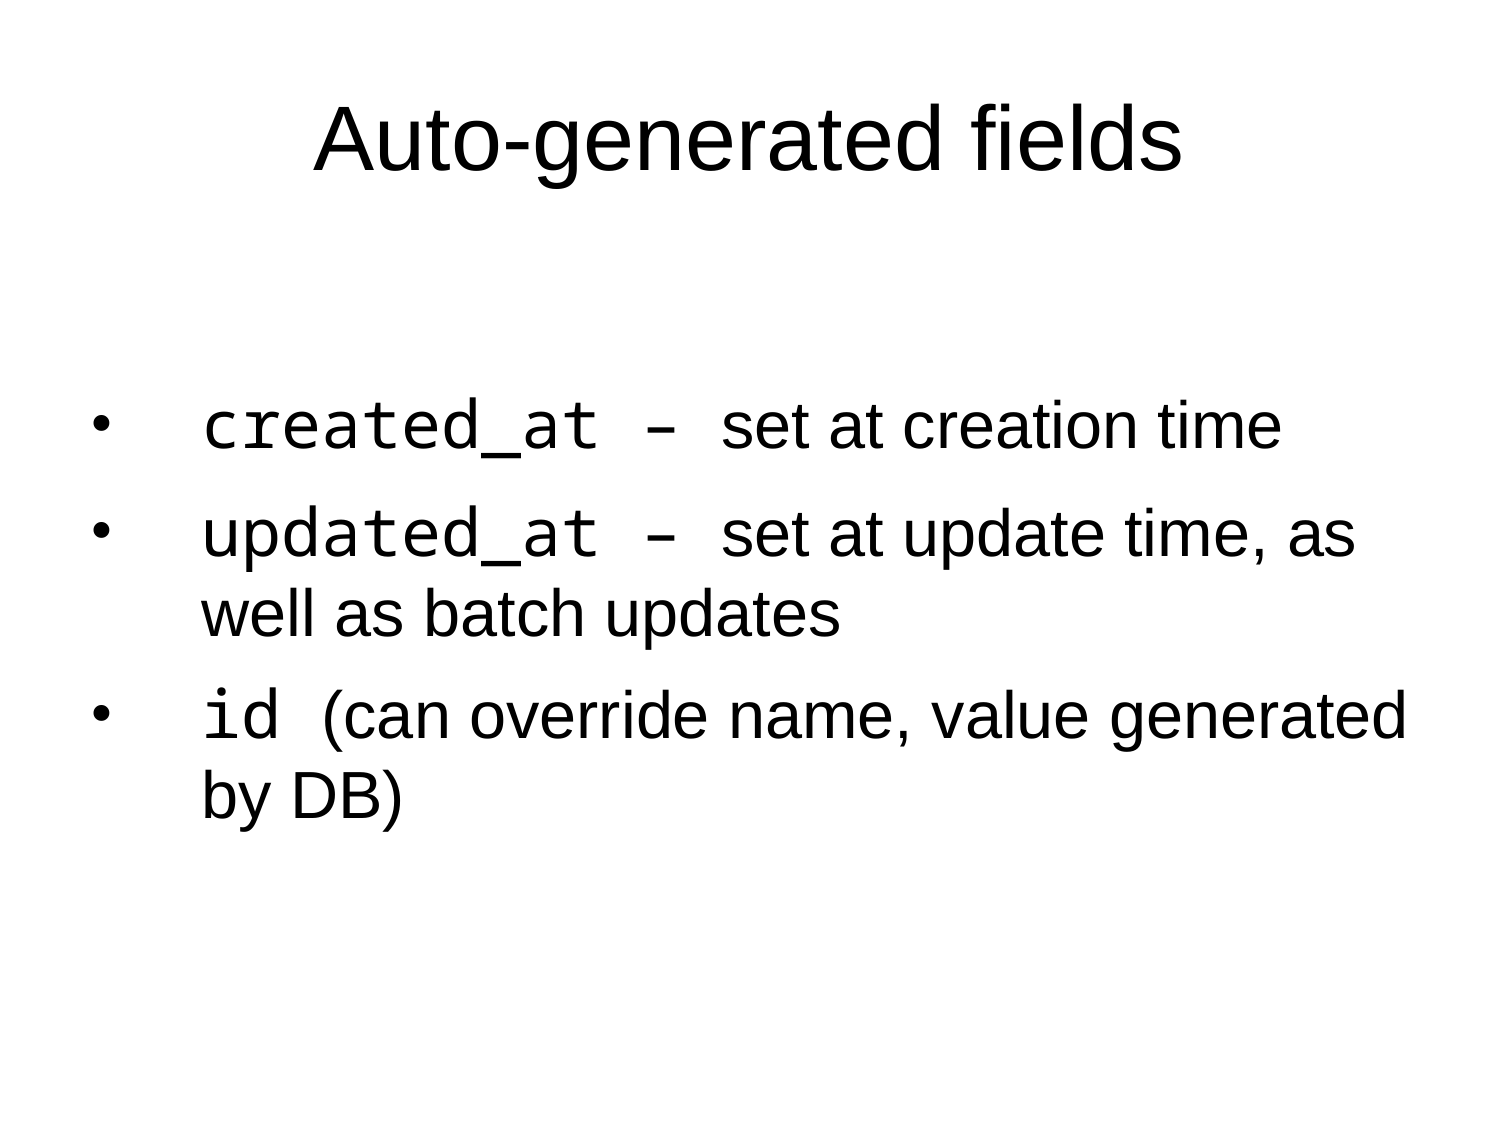

# Auto-generated fields
created_at – set at creation time
updated_at – set at update time, as well as batch updates
id (can override name, value generated by DB)